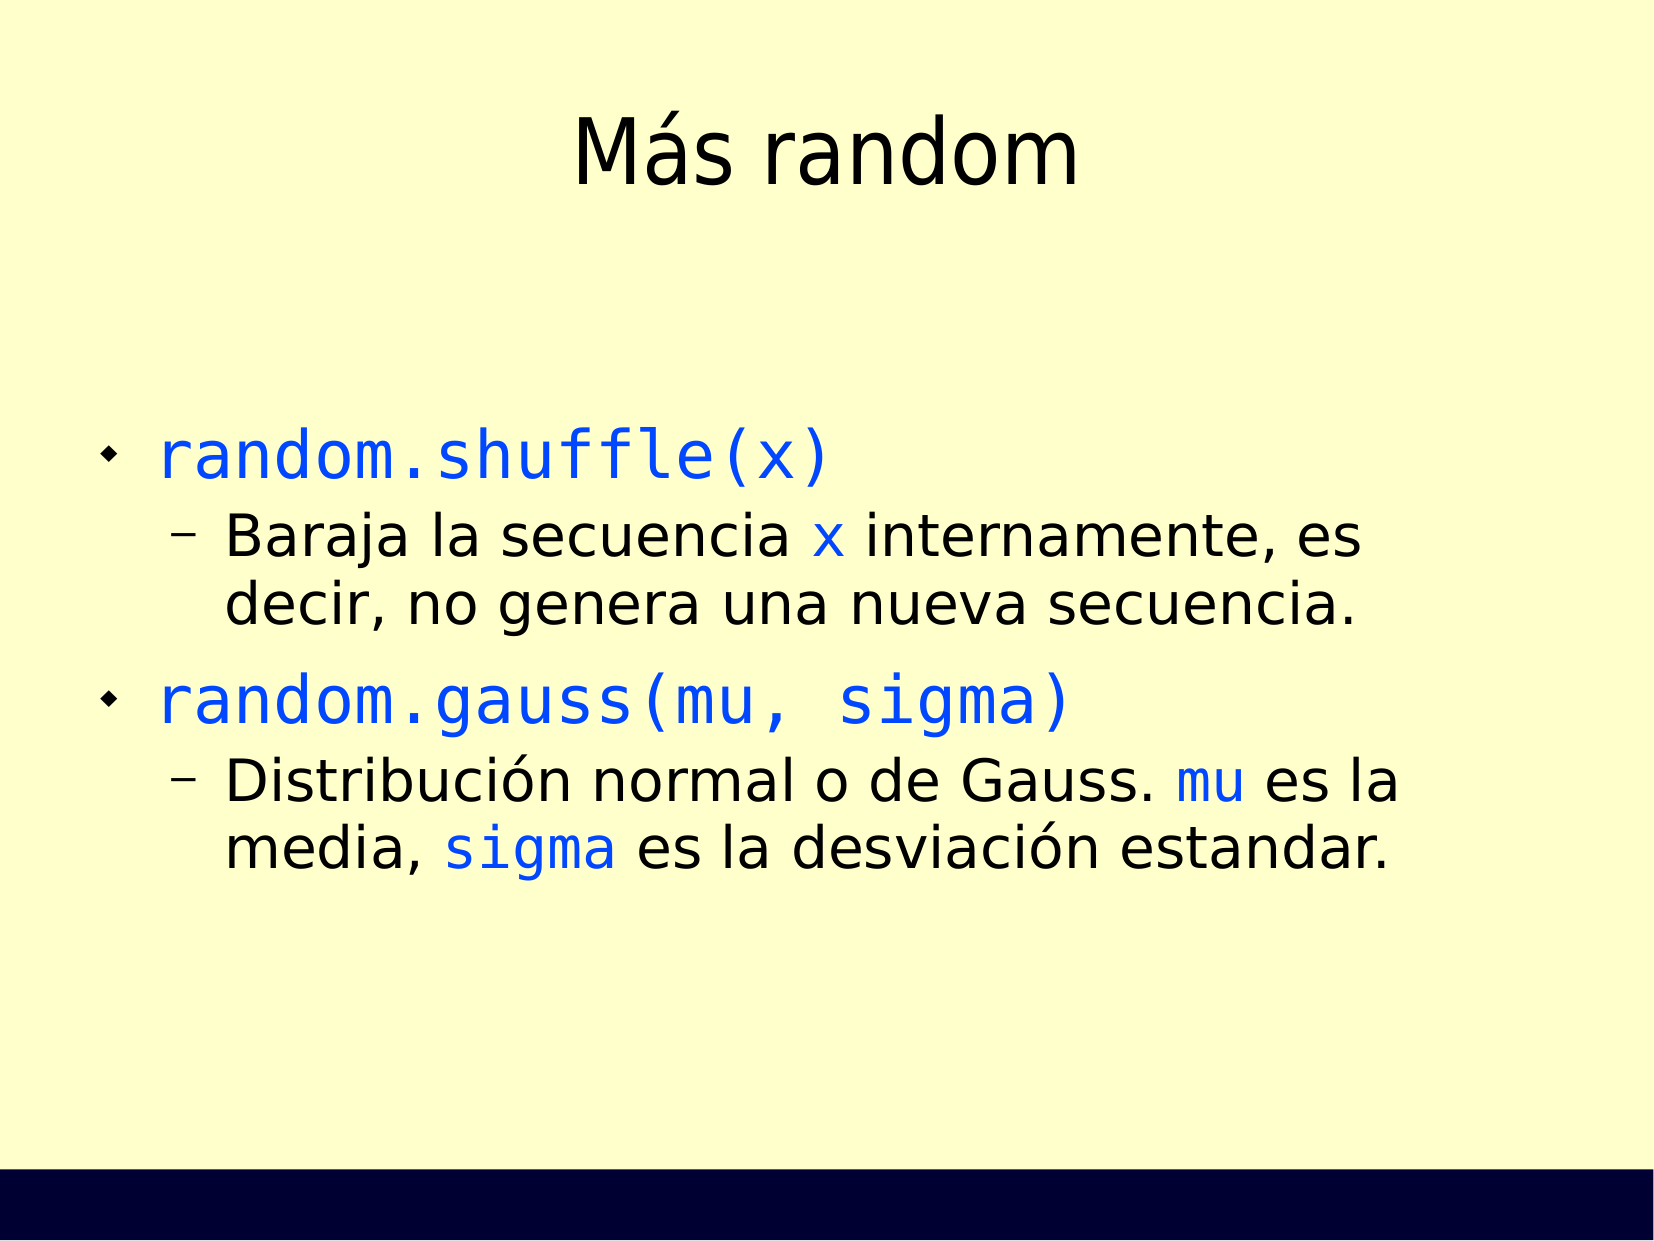

# Más random
random.shuffle(x)
Baraja la secuencia x internamente, es decir, no genera una nueva secuencia.
random.gauss(mu, sigma)
Distribución normal o de Gauss. mu es la media, sigma es la desviación estandar.